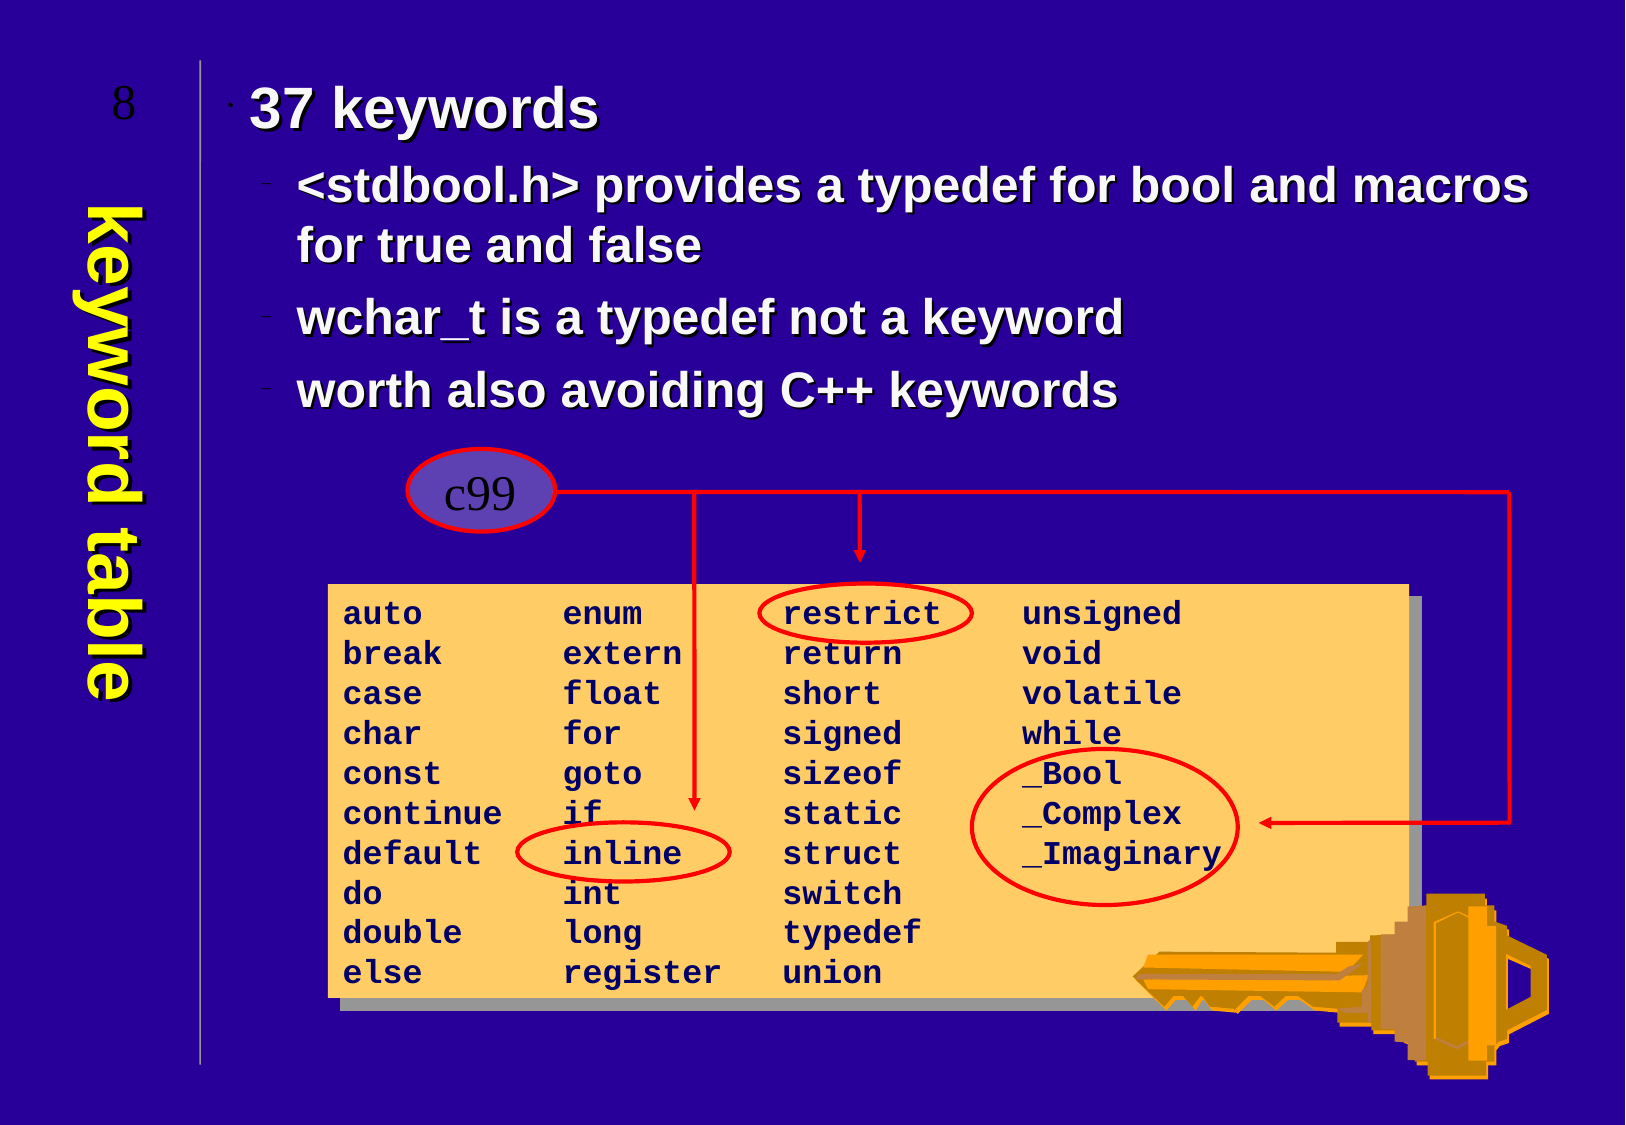

8
 37 keywords
<stdbool.h> provides a typedef for bool and macros for true and false
wchar_t is a typedef not a keyword
worth also avoiding C++ keywords
# keyword table
c99
auto enum restrict unsigned
break extern return void
case float short volatile
char for signed while
const goto sizeof _Bool
continue if static _Complex
default inline struct _Imaginary
do int switch
double long typedef
else register union